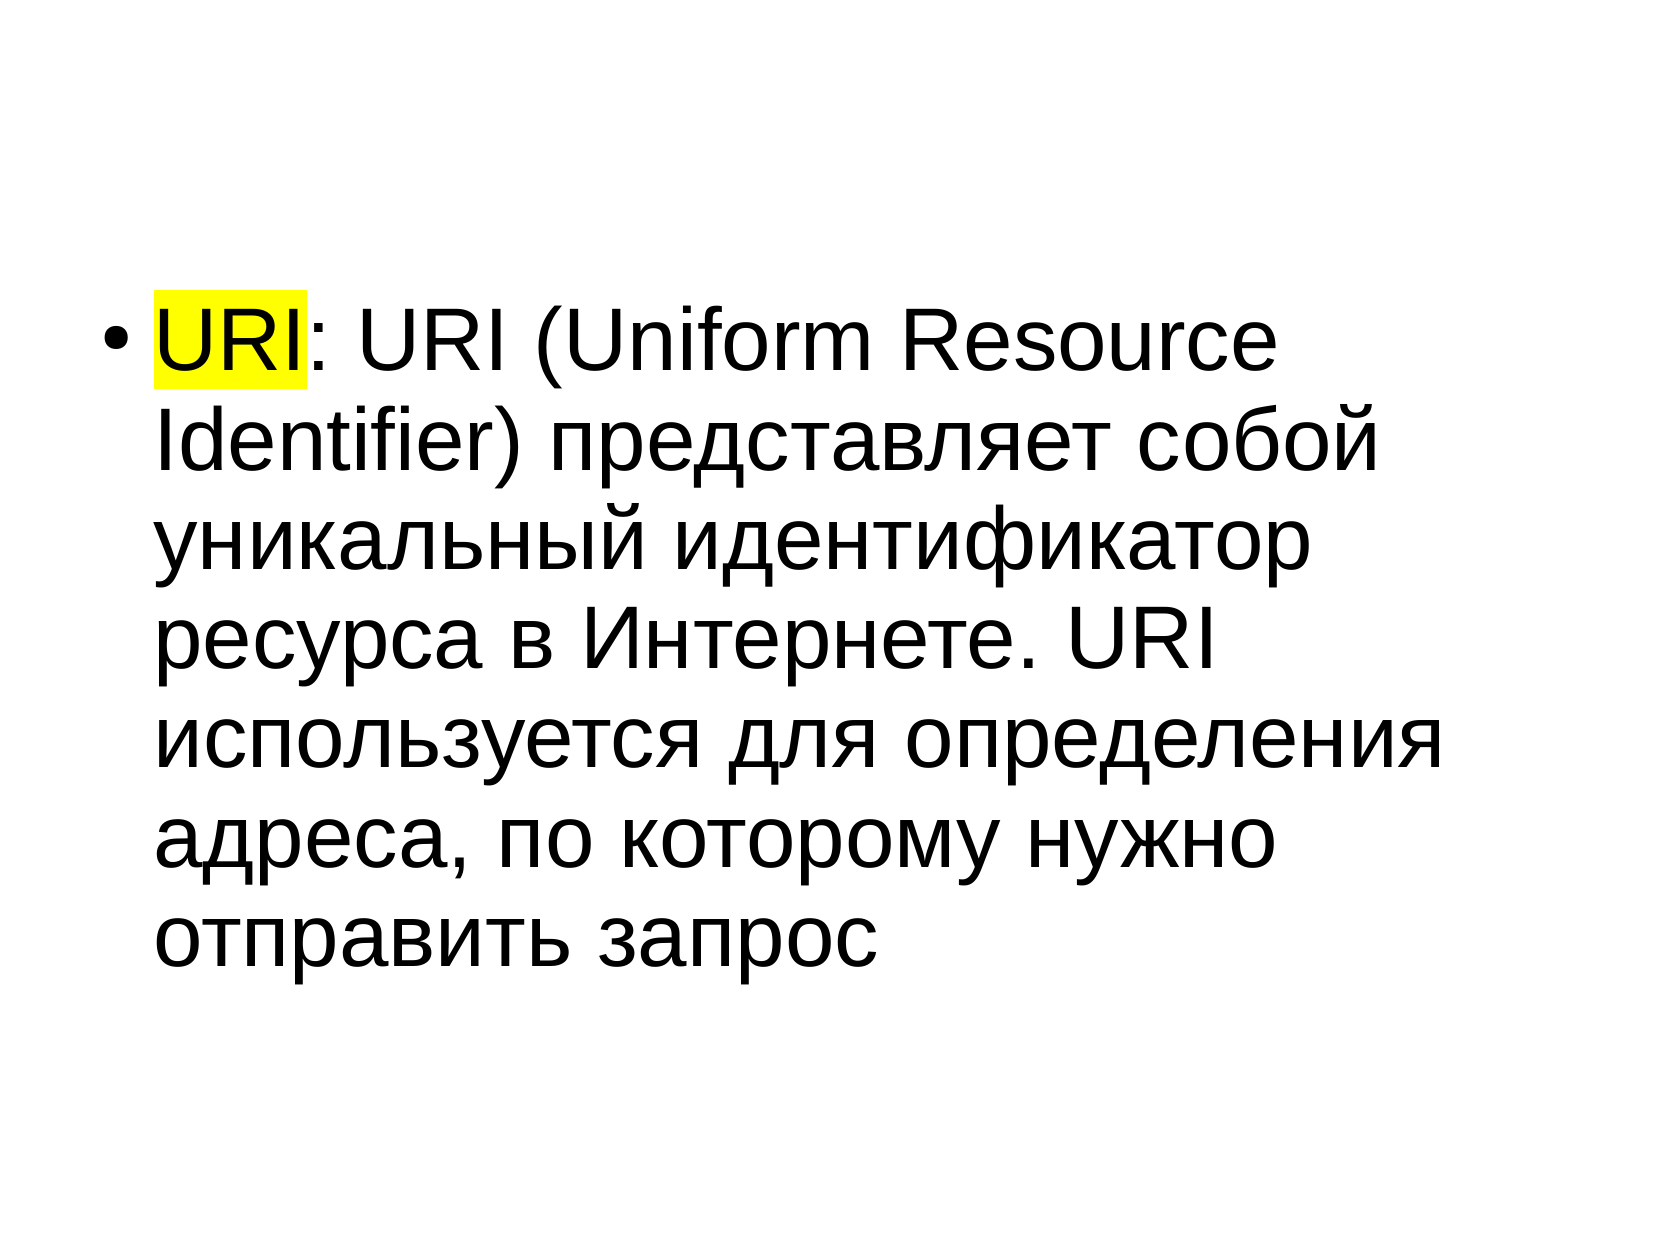

# URI: URI (Uniform Resource Identifier) представляет собой уникальный идентификатор ресурса в Интернете. URI используется для определения адреса, по которому нужно отправить запрос